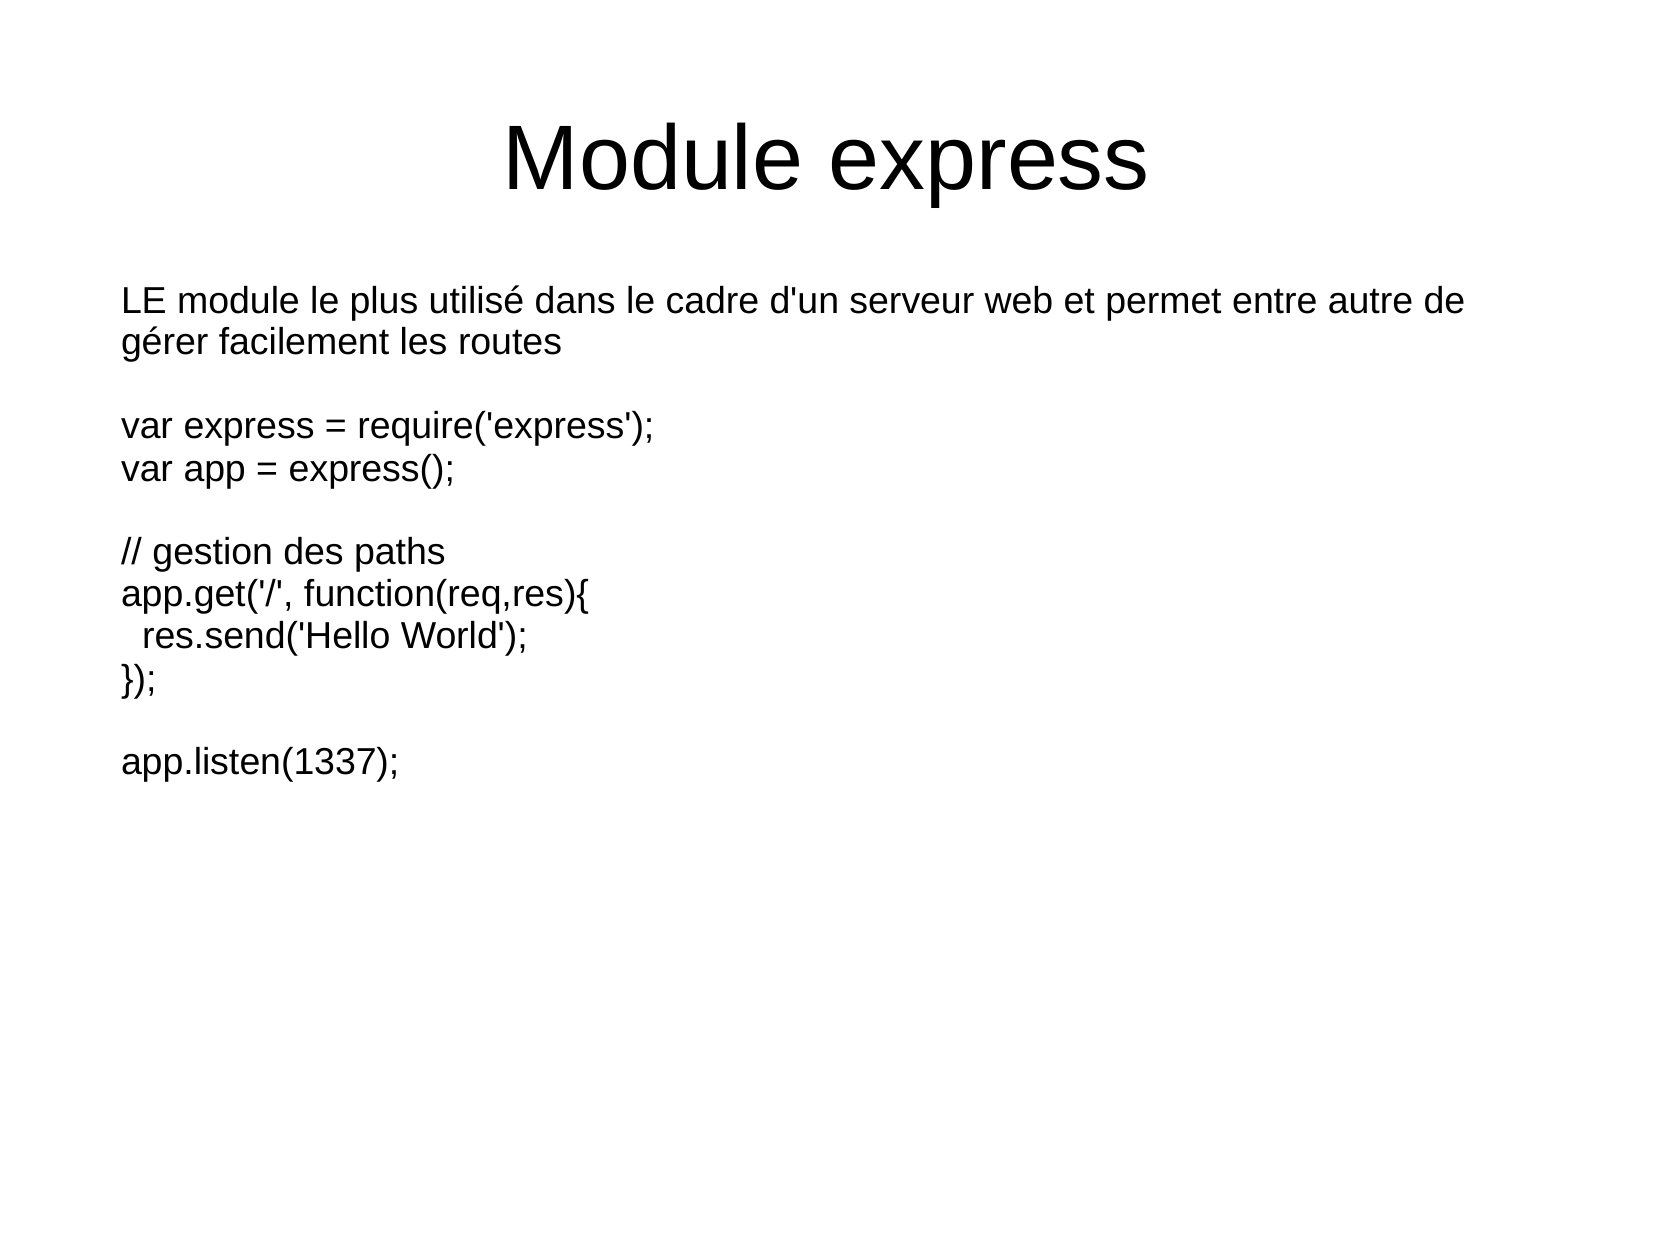

# Module express
LE module le plus utilisé dans le cadre d'un serveur web et permet entre autre de gérer facilement les routes
var express = require('express');
var app = express();
// gestion des paths
app.get('/', function(req,res){
 res.send('Hello World');
});
app.listen(1337);